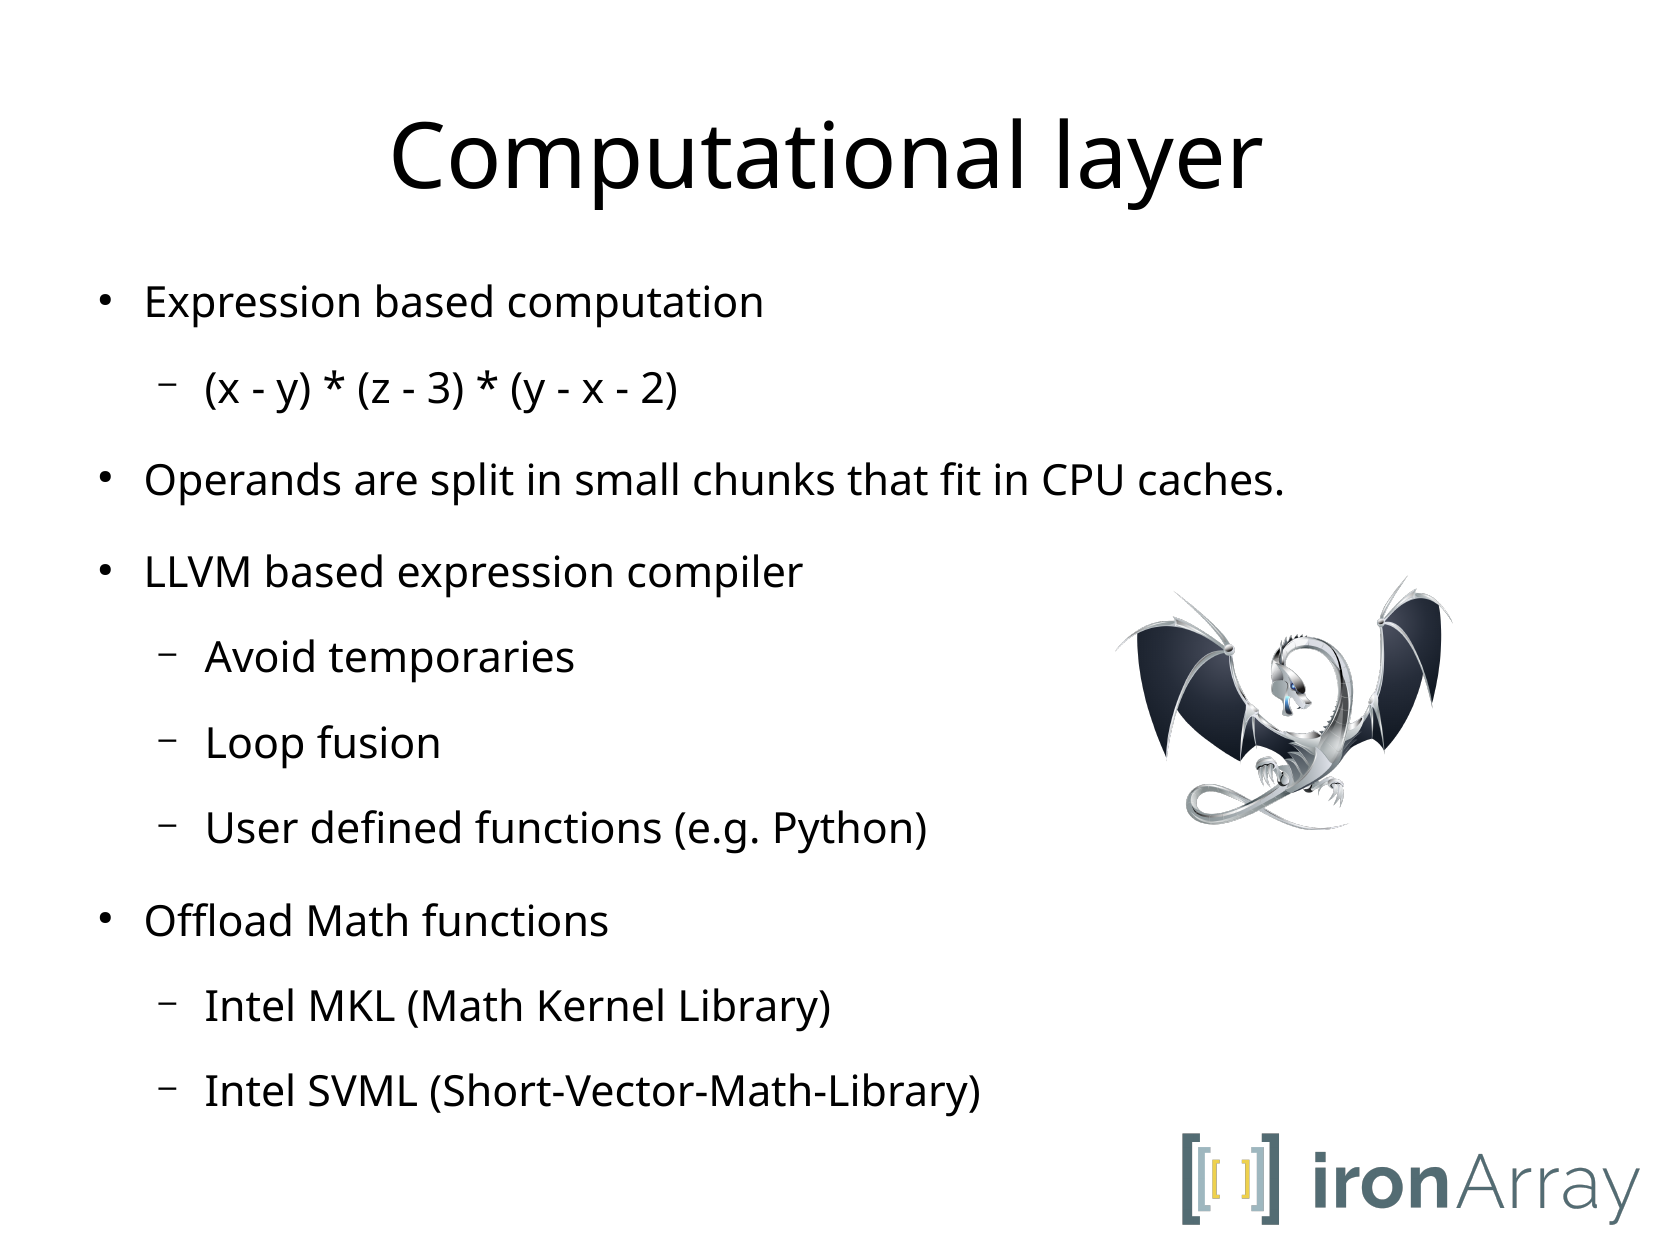

# Computational layer
Expression based computation
(x - y) * (z - 3) * (y - x - 2)
Operands are split in small chunks that fit in CPU caches.
LLVM based expression compiler
Avoid temporaries
Loop fusion
User defined functions (e.g. Python)
Offload Math functions
Intel MKL (Math Kernel Library)
Intel SVML (Short-Vector-Math-Library)